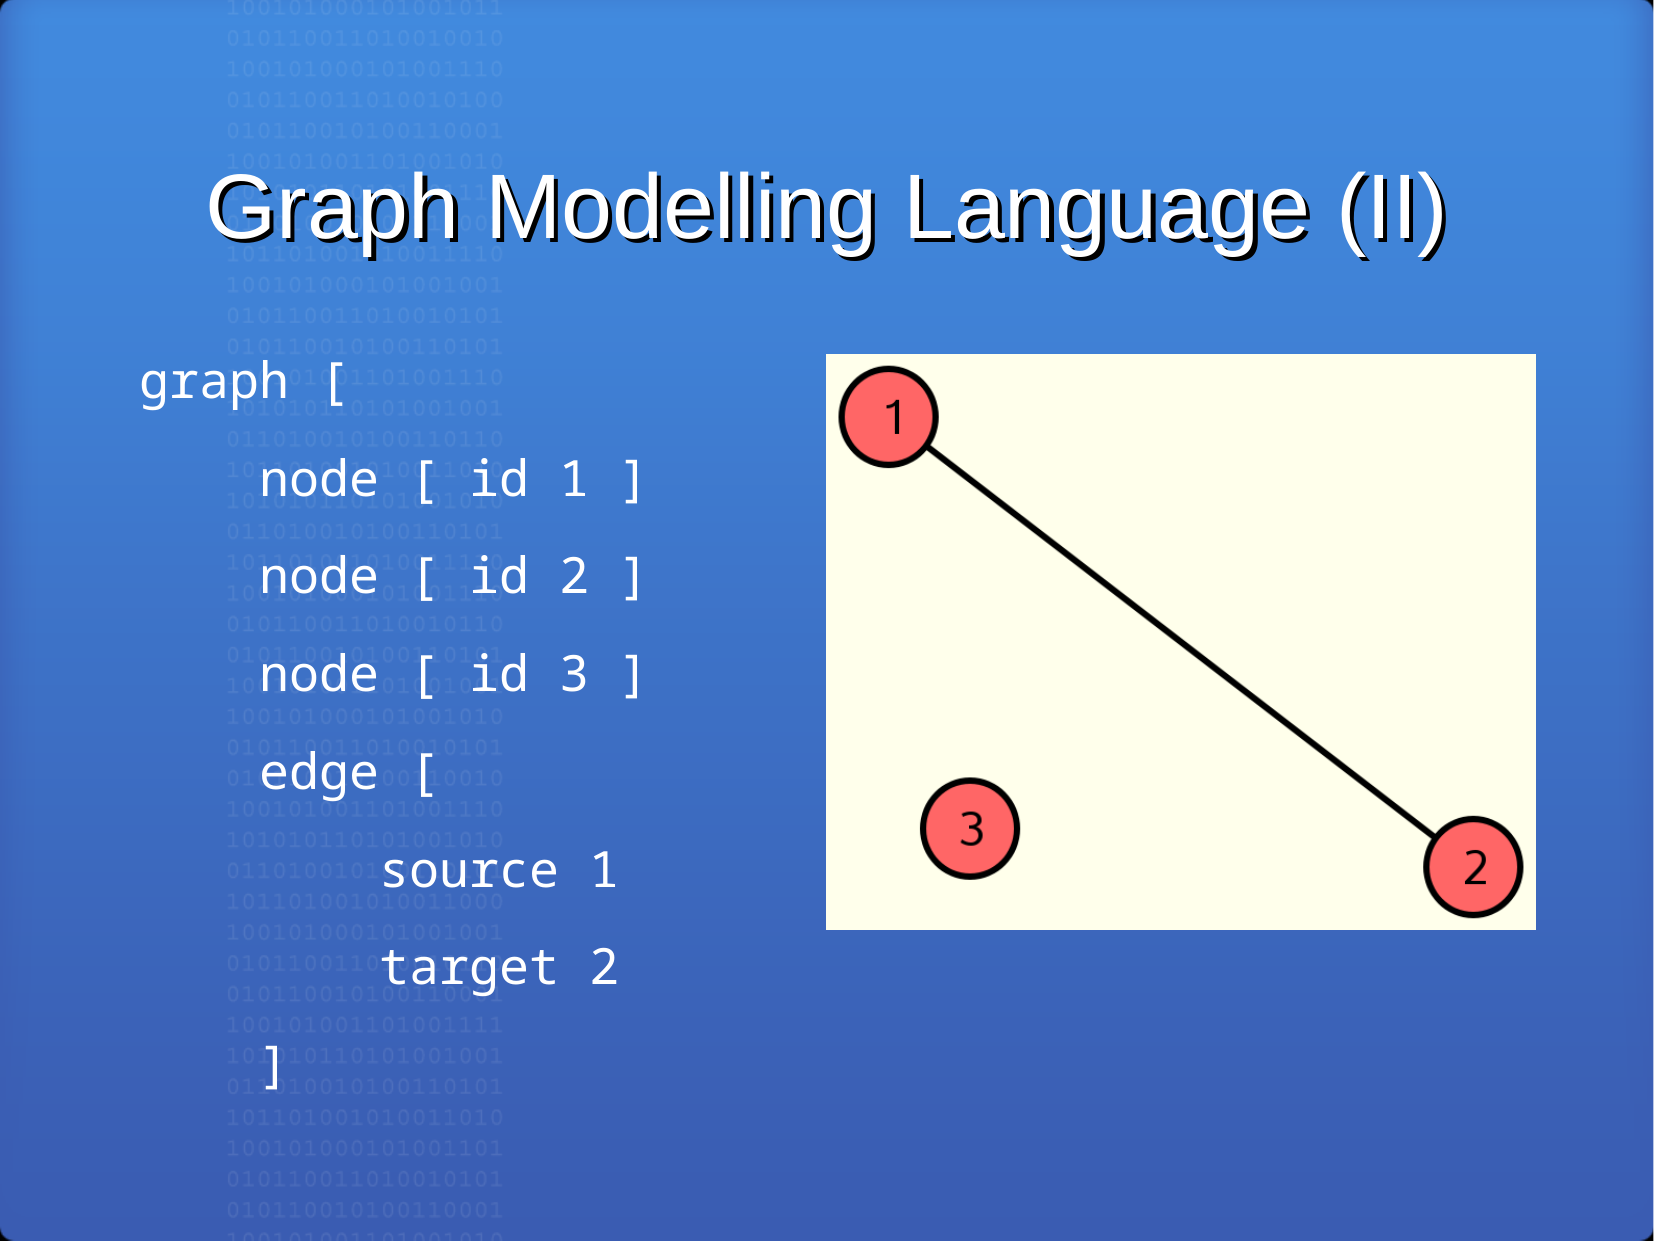

# Graph Modelling Language (II)
graph [
 node [ id 1 ]
 node [ id 2 ]
 node [ id 3 ]
 edge [
 source 1
 target 2
 ]